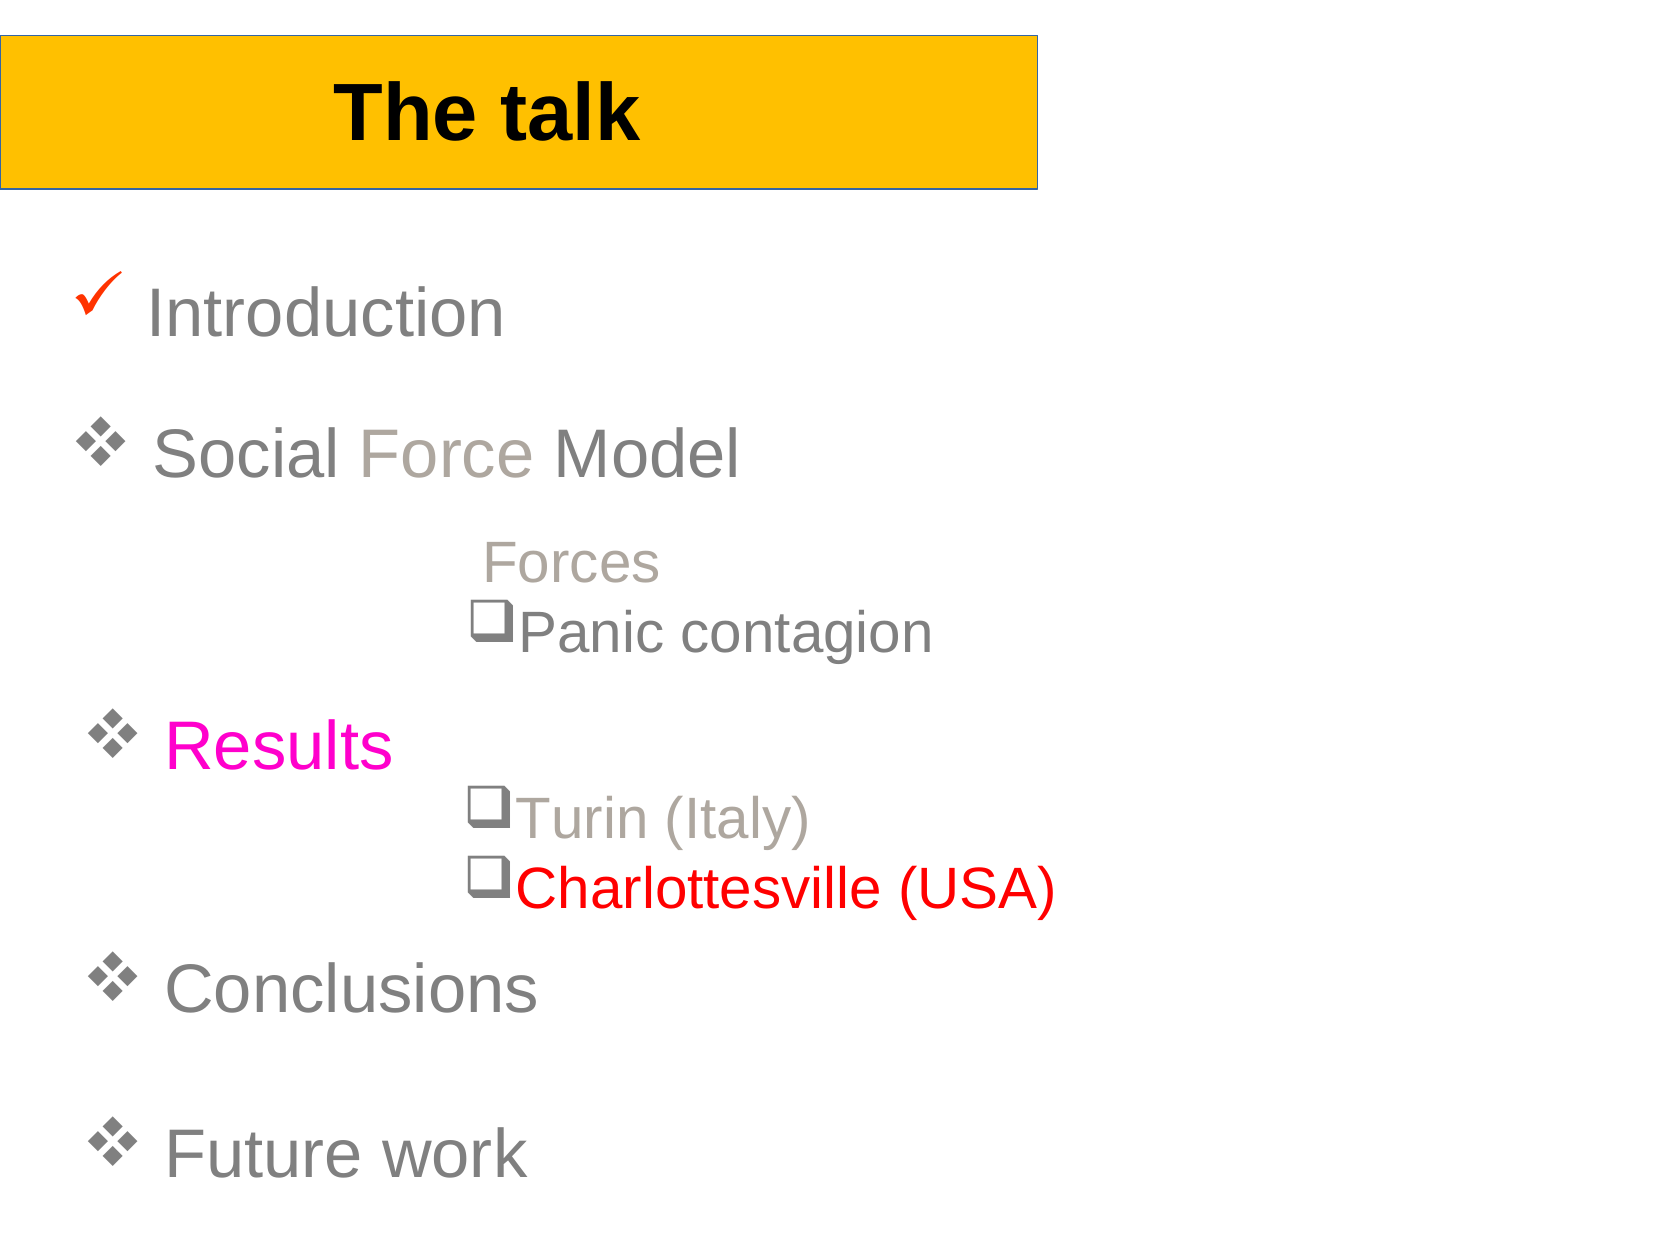

The talk
 Introduction
 Social Force Model
 Forces
Panic contagion
 Results
Turin (Italy)
Charlottesville (USA)
 Conclusions
 Future work